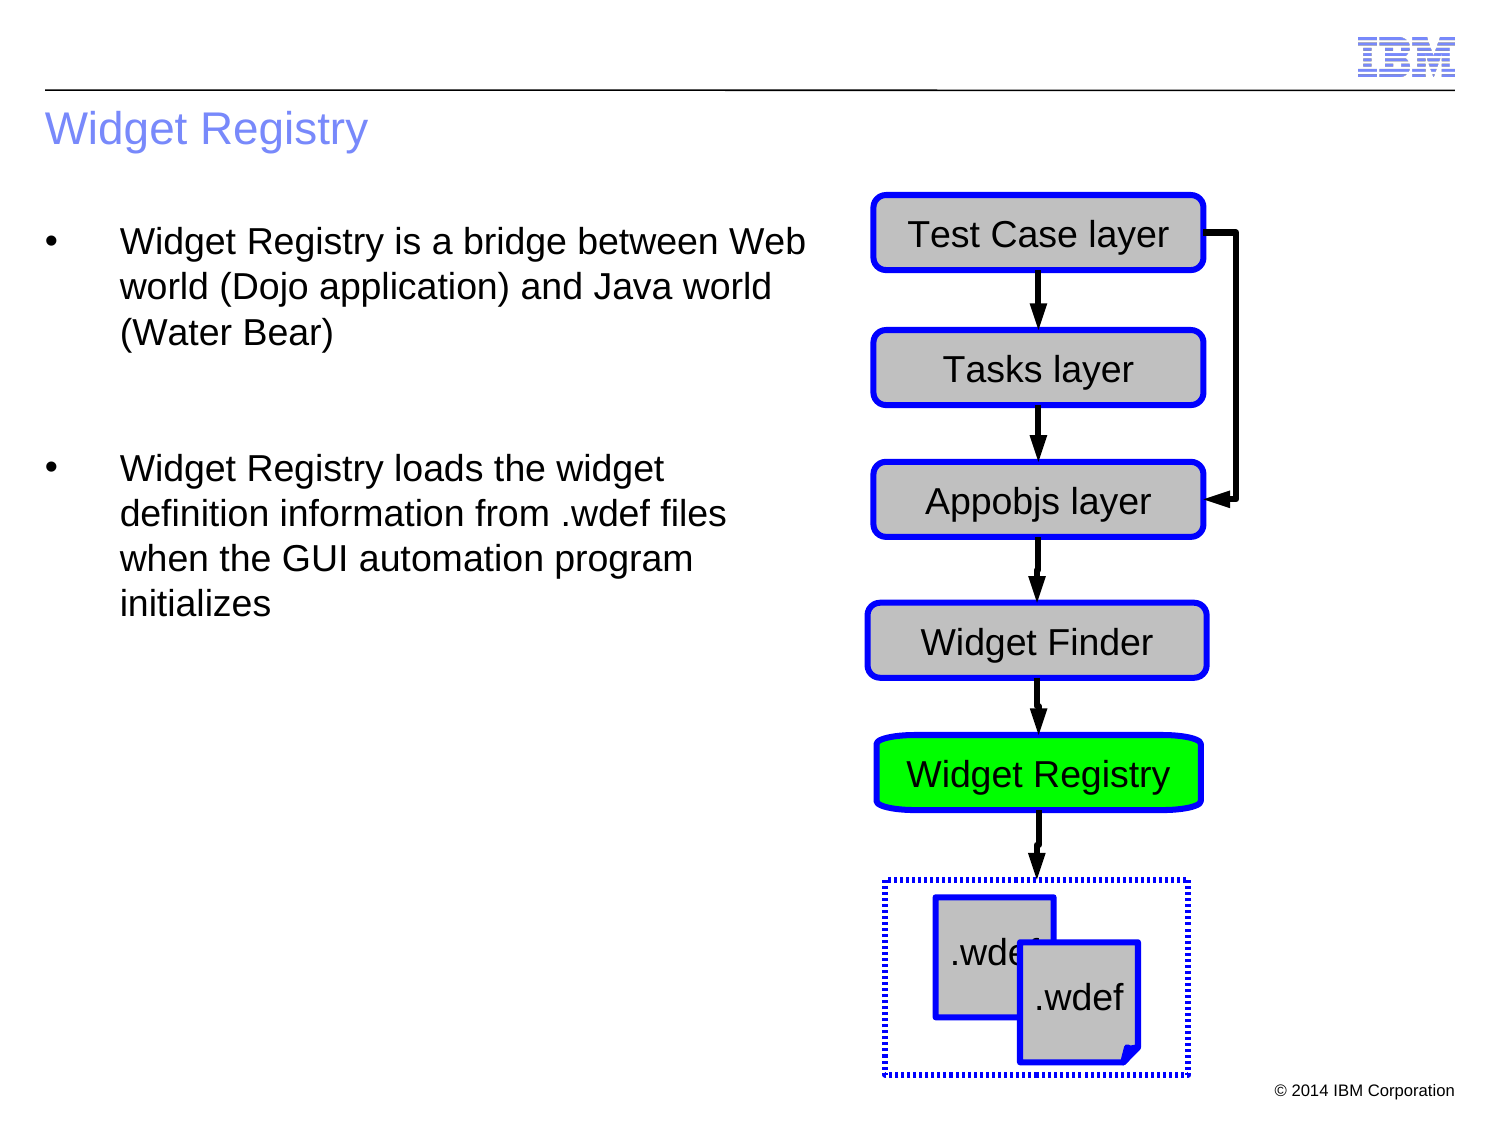

# Widget Registry
Test Case layer
Tasks layer
Appobjs layer
Widget Finder
Widget Registry
.wdef
.wdef
Widget Registry is a bridge between Web world (Dojo application) and Java world (Water Bear)
Widget Registry loads the widget definition information from .wdef files when the GUI automation program initializes